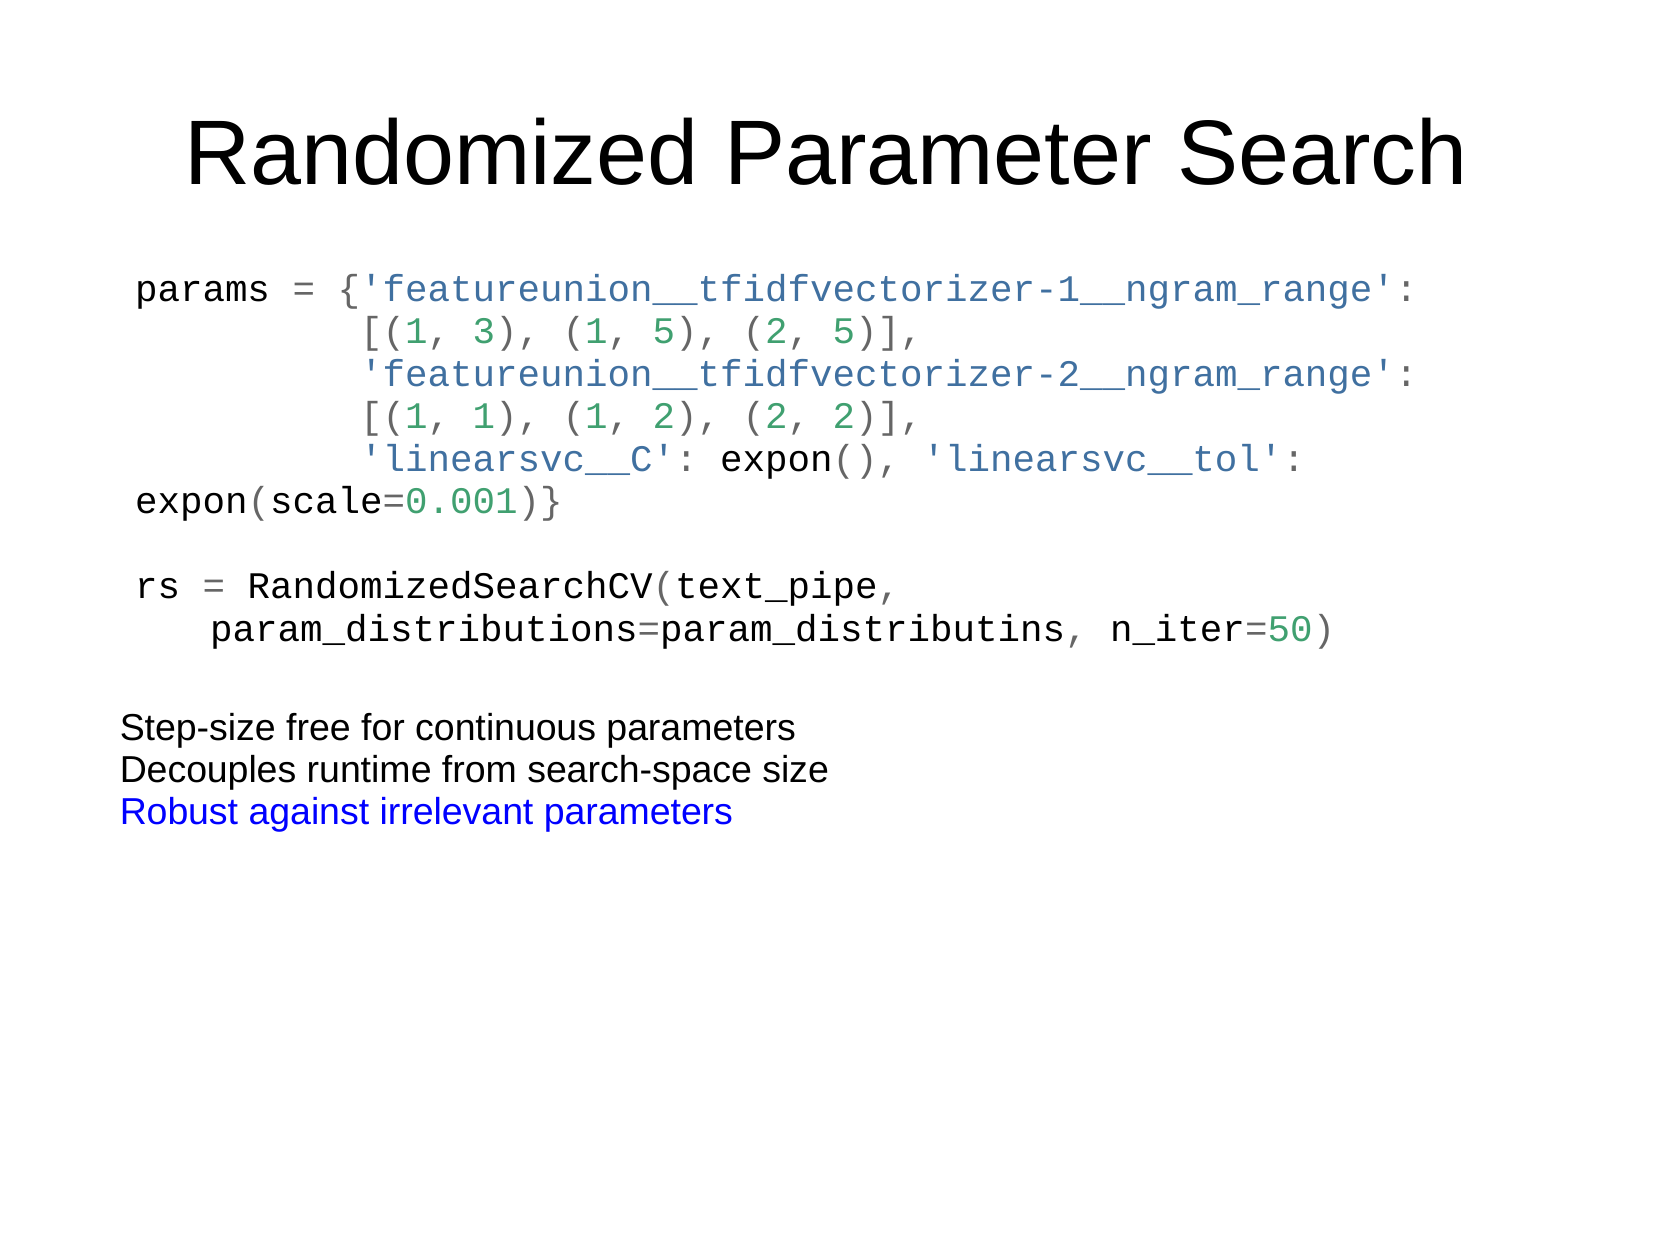

# Randomized Parameter Search
params = {'featureunion__tfidfvectorizer-1__ngram_range':
			[(1, 3), (1, 5), (2, 5)],
 'featureunion__tfidfvectorizer-2__ngram_range':
			[(1, 1), (1, 2), (2, 2)],
 'linearsvc__C': expon(), 'linearsvc__tol': expon(scale=0.001)}
rs = RandomizedSearchCV(text_pipe,
	param_distributions=param_distributins, n_iter=50)
Step-size free for continuous parameters
Decouples runtime from search-space size
Robust against irrelevant parameters